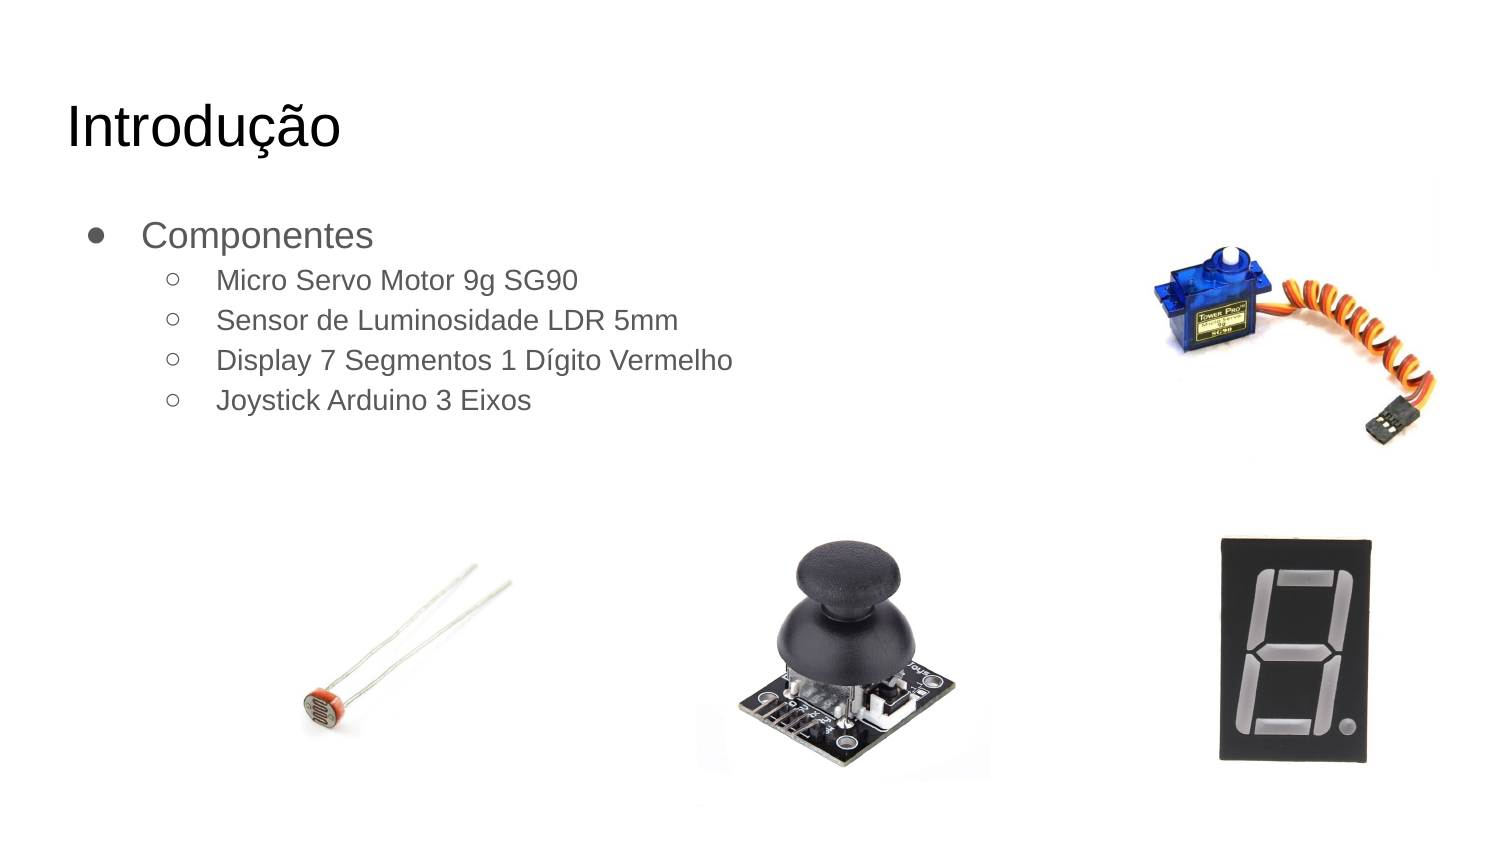

# Introdução
Componentes
Micro Servo Motor 9g SG90
Sensor de Luminosidade LDR 5mm
Display 7 Segmentos 1 Dígito Vermelho
Joystick Arduino 3 Eixos